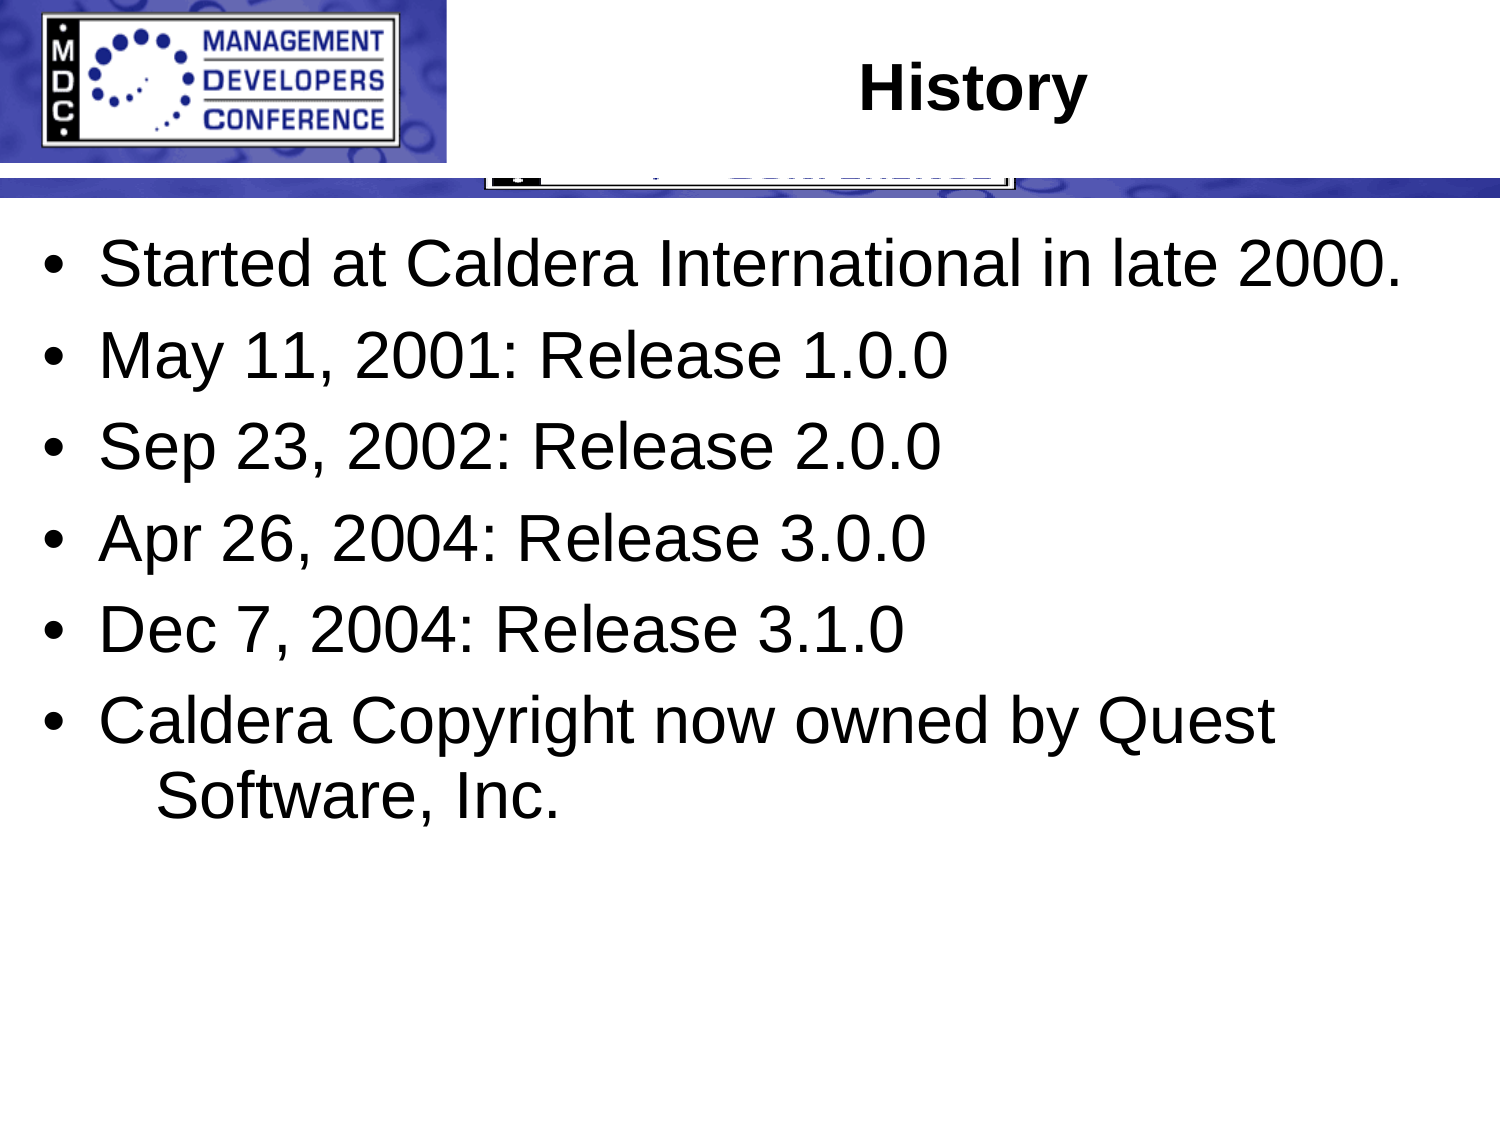

# History
Started at Caldera International in late 2000.
May 11, 2001: Release 1.0.0
Sep 23, 2002: Release 2.0.0
Apr 26, 2004: Release 3.0.0
Dec 7, 2004: Release 3.1.0
Caldera Copyright now owned by Quest Software, Inc.